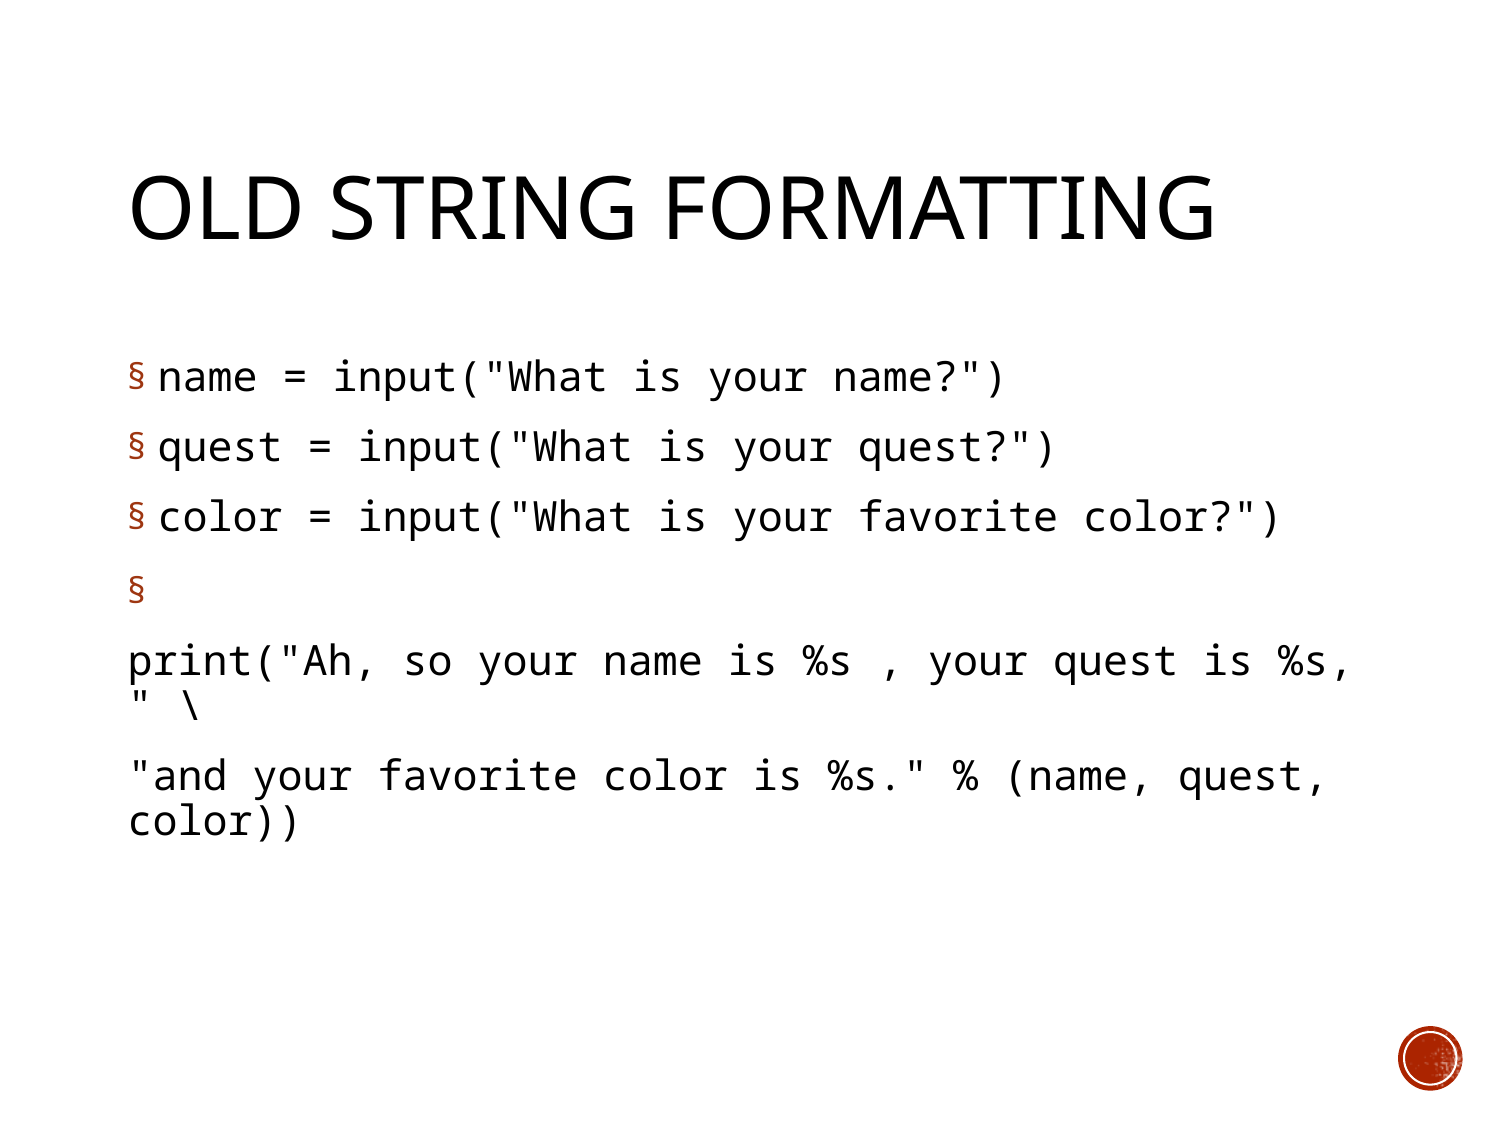

# OLD String Formatting
name = input("What is your name?")
quest = input("What is your quest?")
color = input("What is your favorite color?")
print("Ah, so your name is %s , your quest is %s, " \
"and your favorite color is %s." % (name, quest, color))